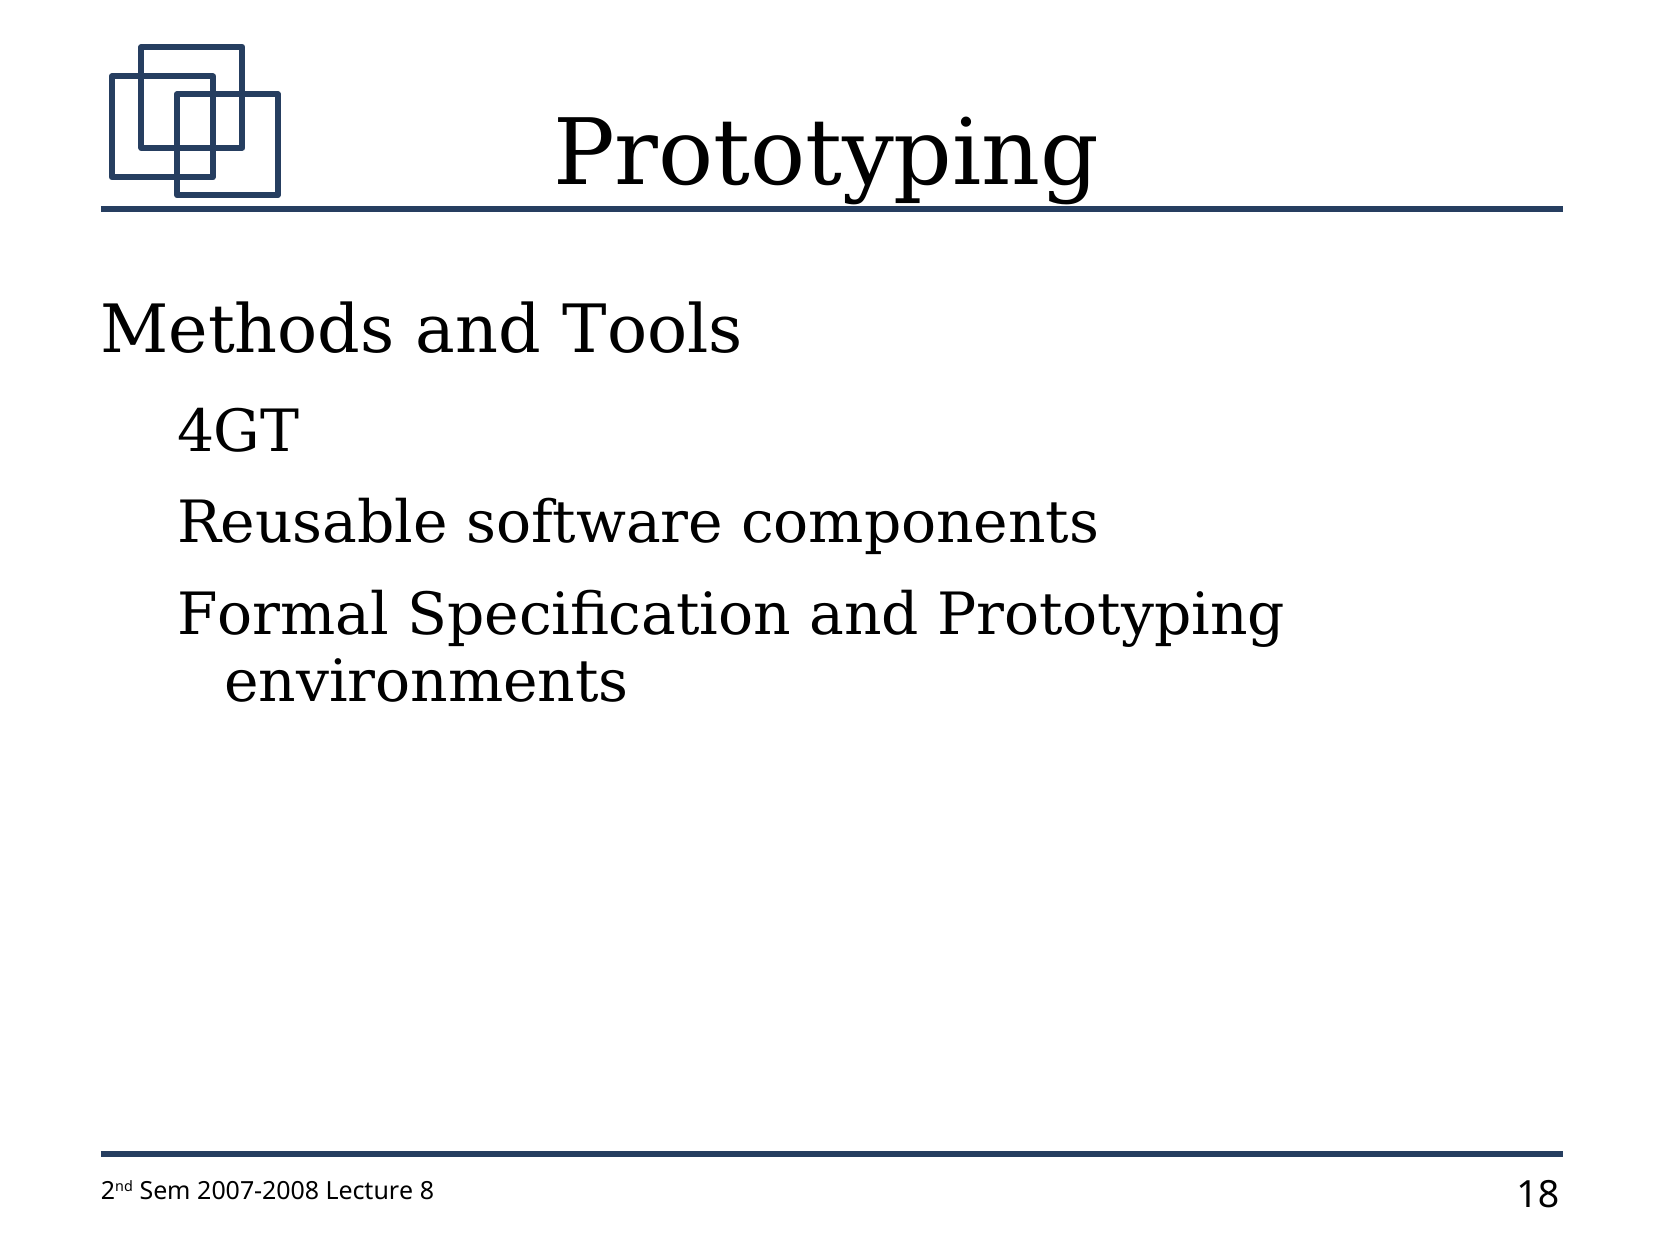

# Prototyping
Methods and Tools
4GT
Reusable software components
Formal Specification and Prototyping environments